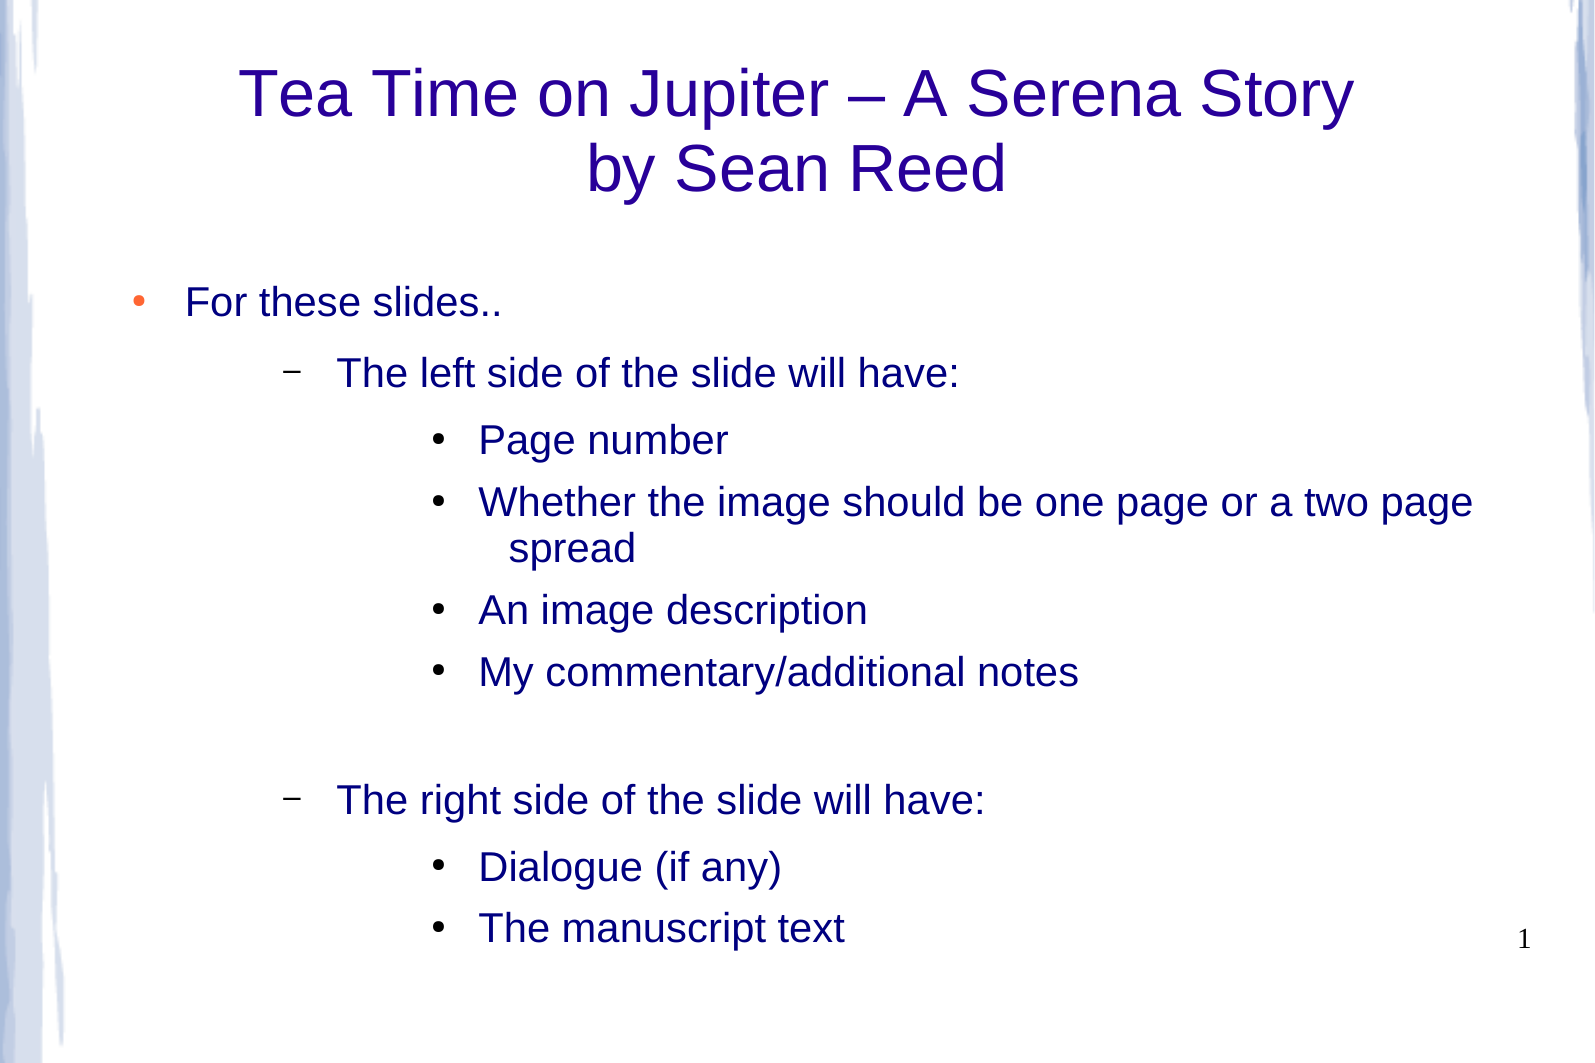

# Tea Time on Jupiter – A Serena Story by Sean Reed
For these slides..
The left side of the slide will have:
Page number
Whether the image should be one page or a two page spread
An image description
My commentary/additional notes
The right side of the slide will have:
Dialogue (if any)
The manuscript text
1